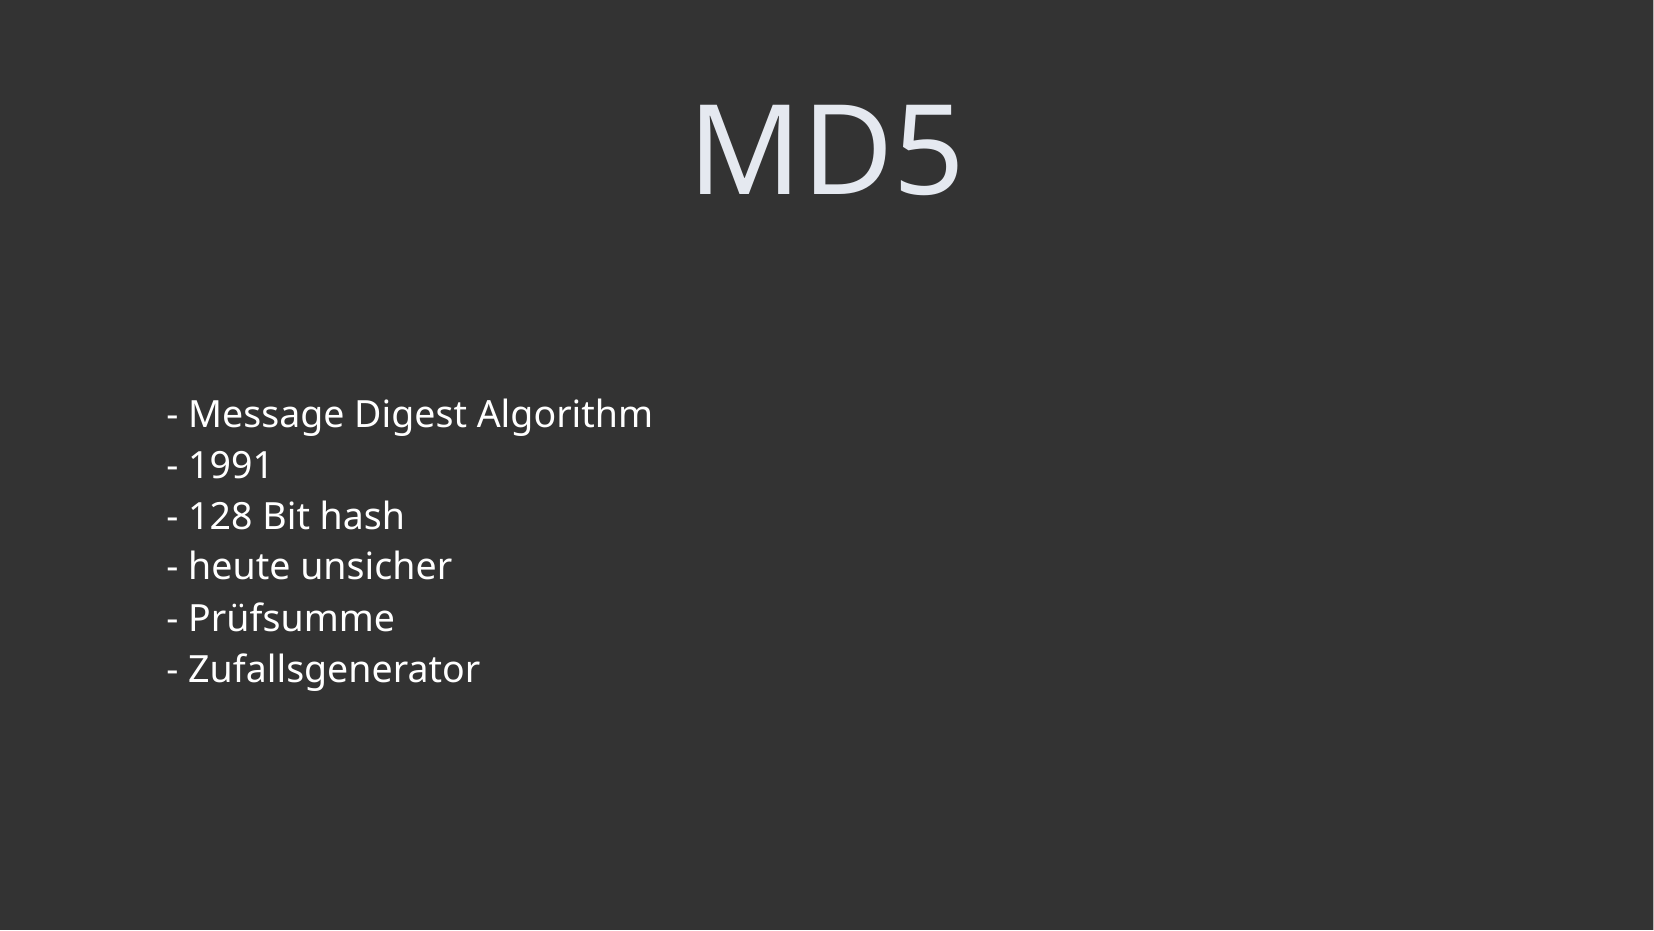

MD5
- Message Digest Algorithm
- 1991
- 128 Bit hash
- heute unsicher
- Prüfsumme
- Zufallsgenerator